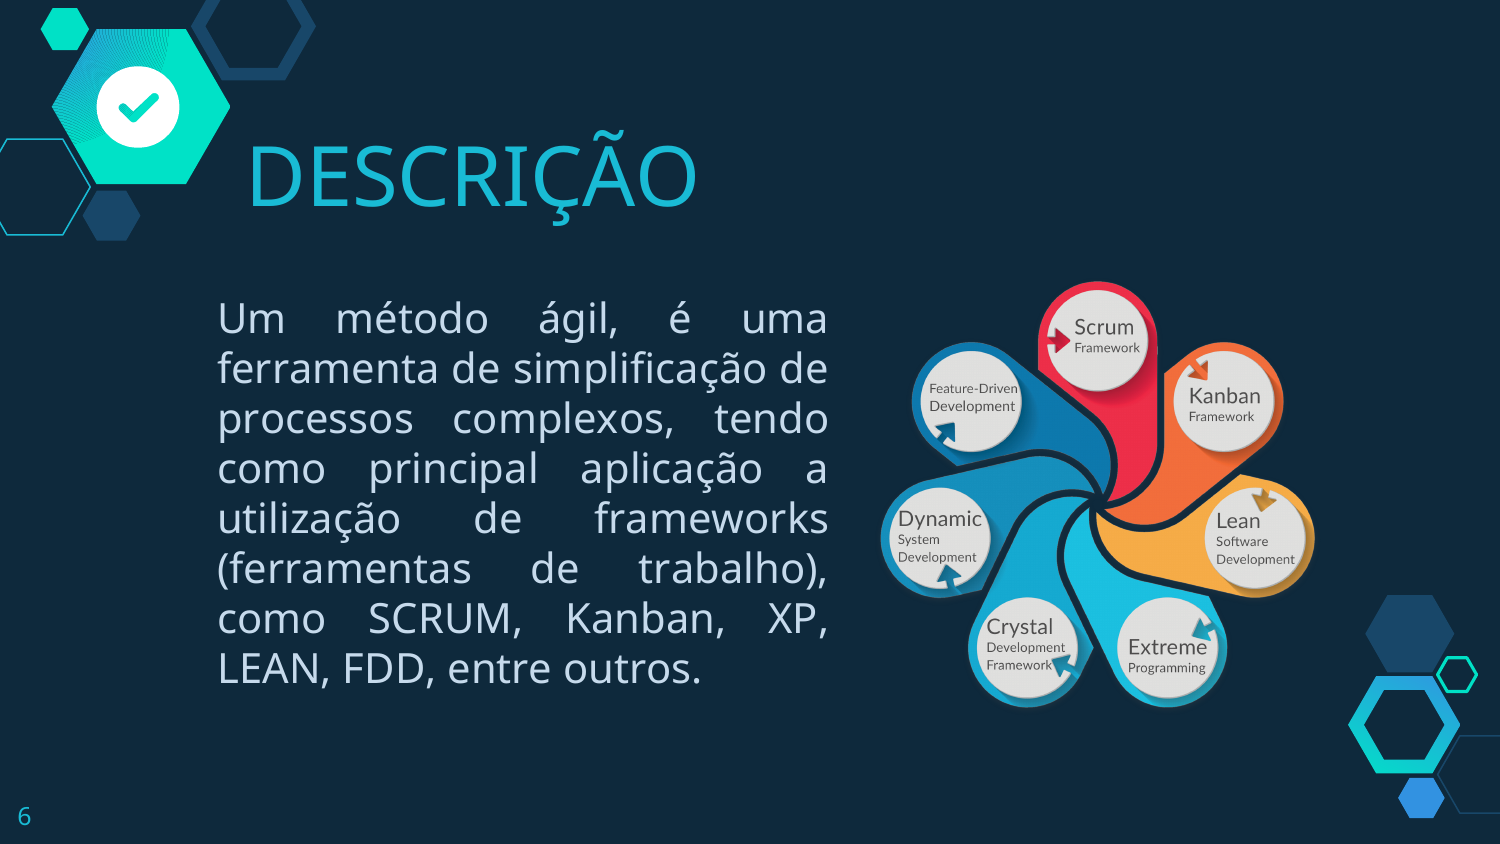

# Descrição
Um método ágil, é uma ferramenta de simplificação de processos complexos, tendo como principal aplicação a utilização de frameworks (ferramentas de trabalho), como SCRUM, Kanban, XP, LEAN, FDD, entre outros.